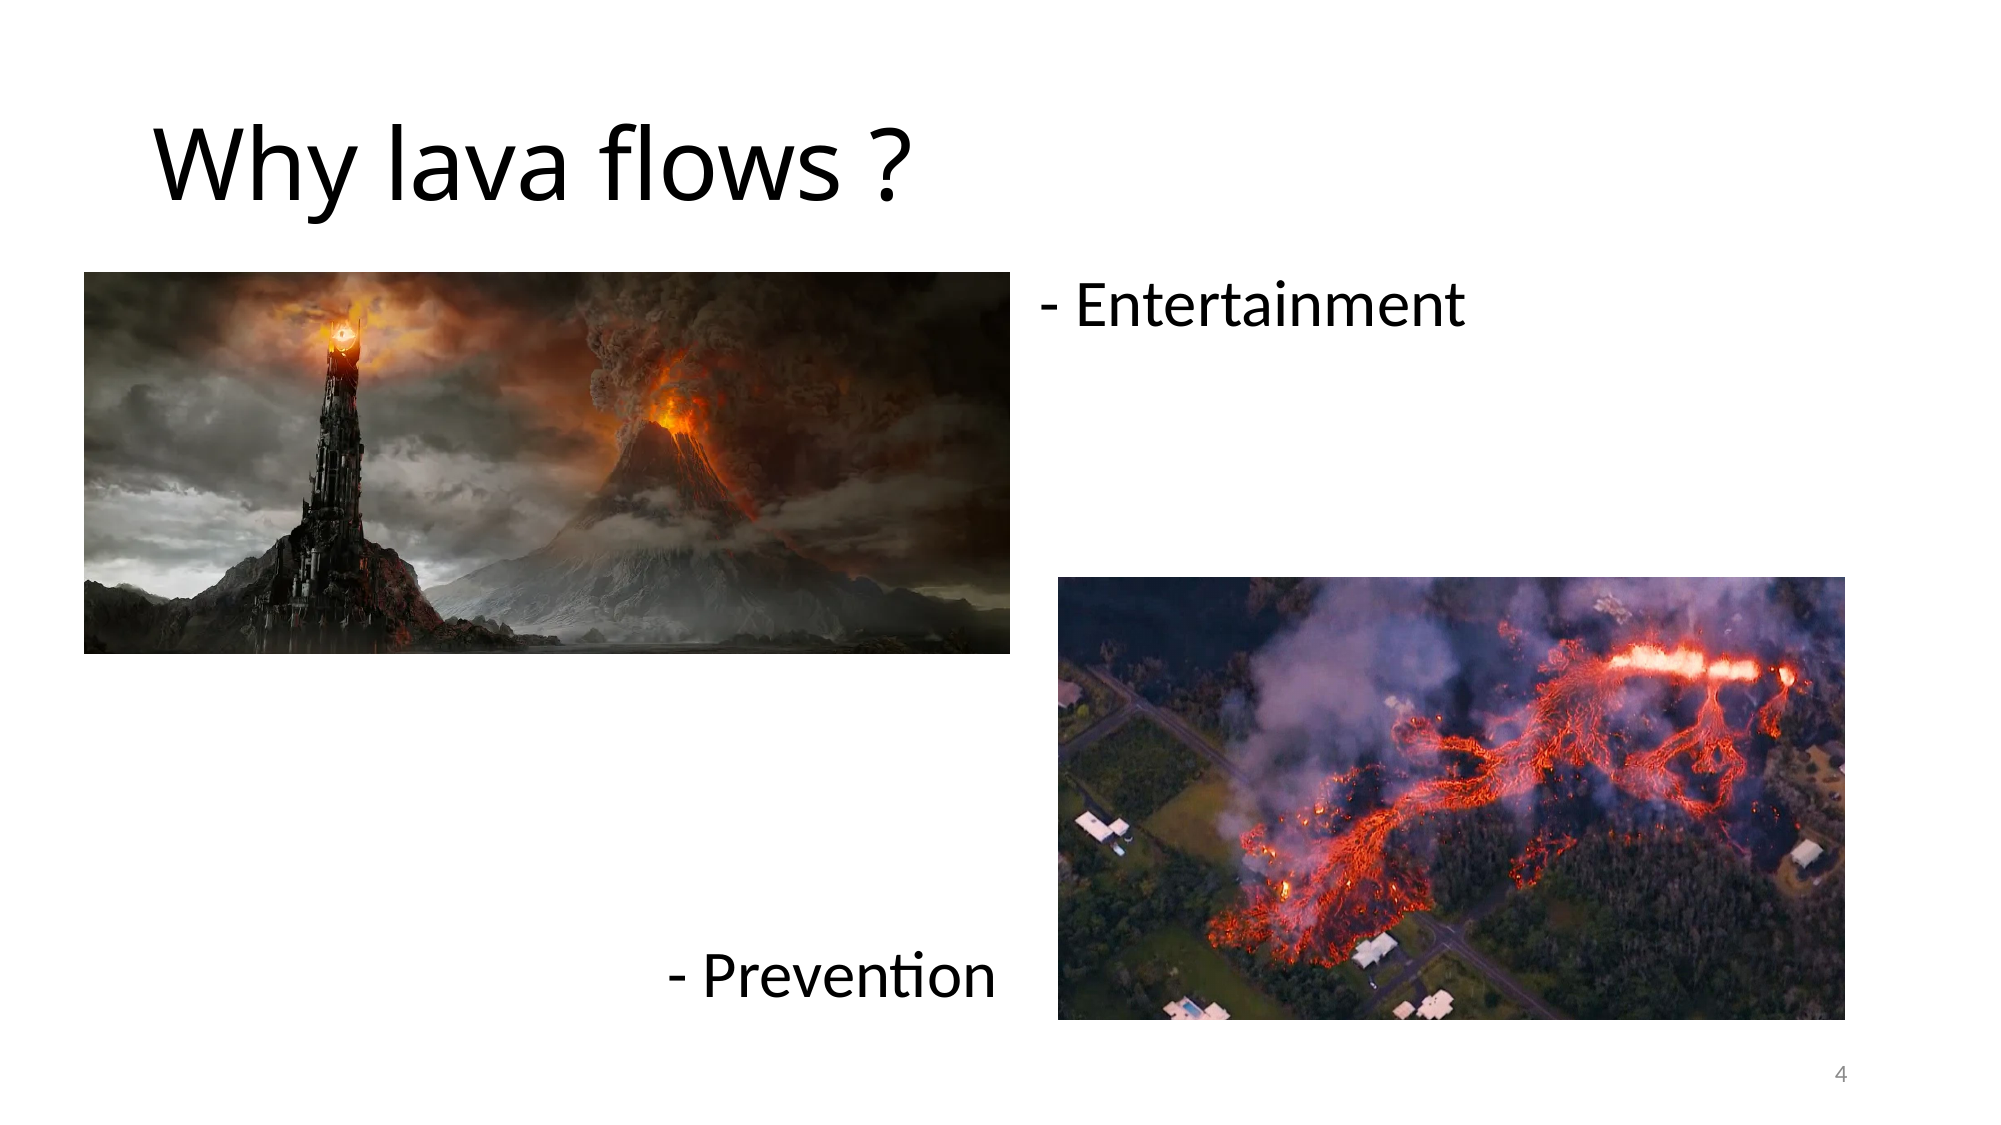

# Why lava flows ?
 - Entertainment
 - Prevention
4